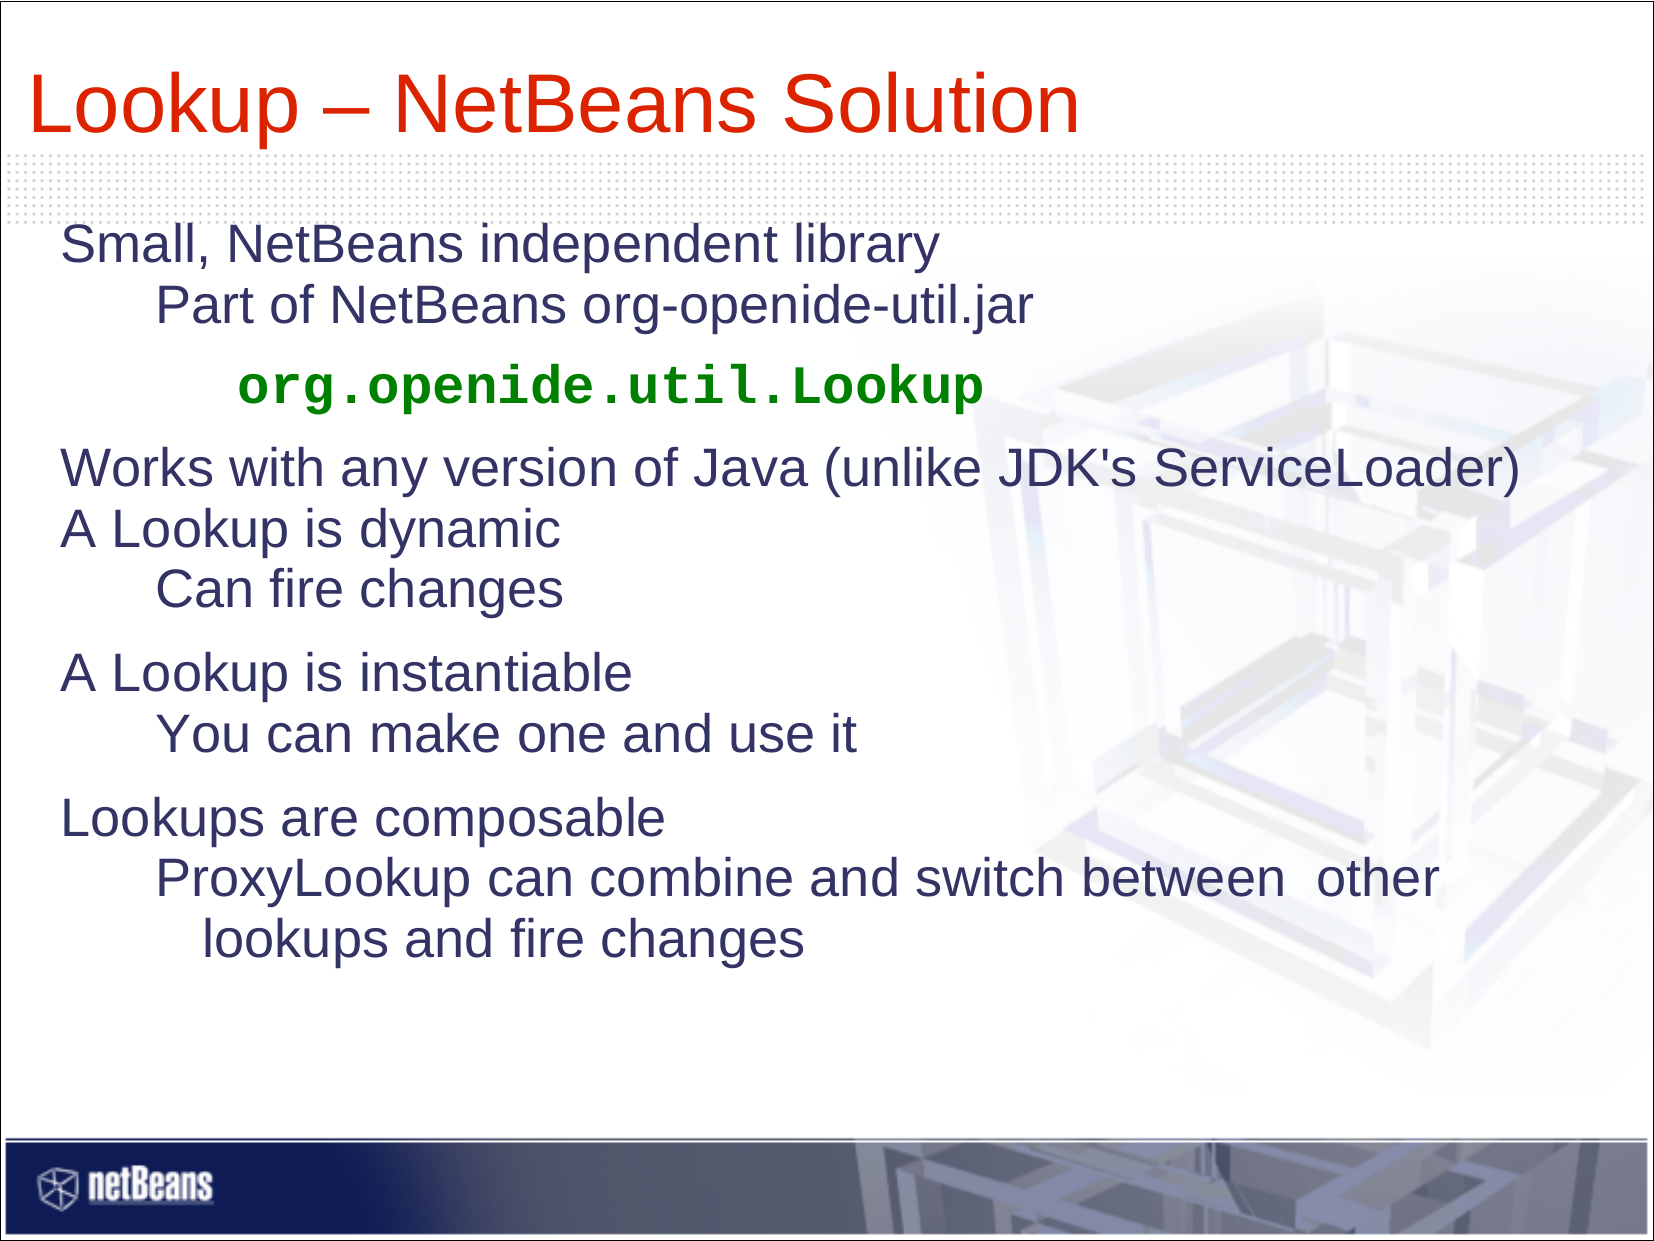

# Lookup – NetBeans Solution
Small, NetBeans independent library
Part of NetBeans org-openide-util.jar
org.openide.util.Lookup
Works with any version of Java (unlike JDK's ServiceLoader)
A Lookup is dynamic
Can fire changes
A Lookup is instantiable
You can make one and use it
Lookups are composable
ProxyLookup can combine and switch between other lookups and fire changes